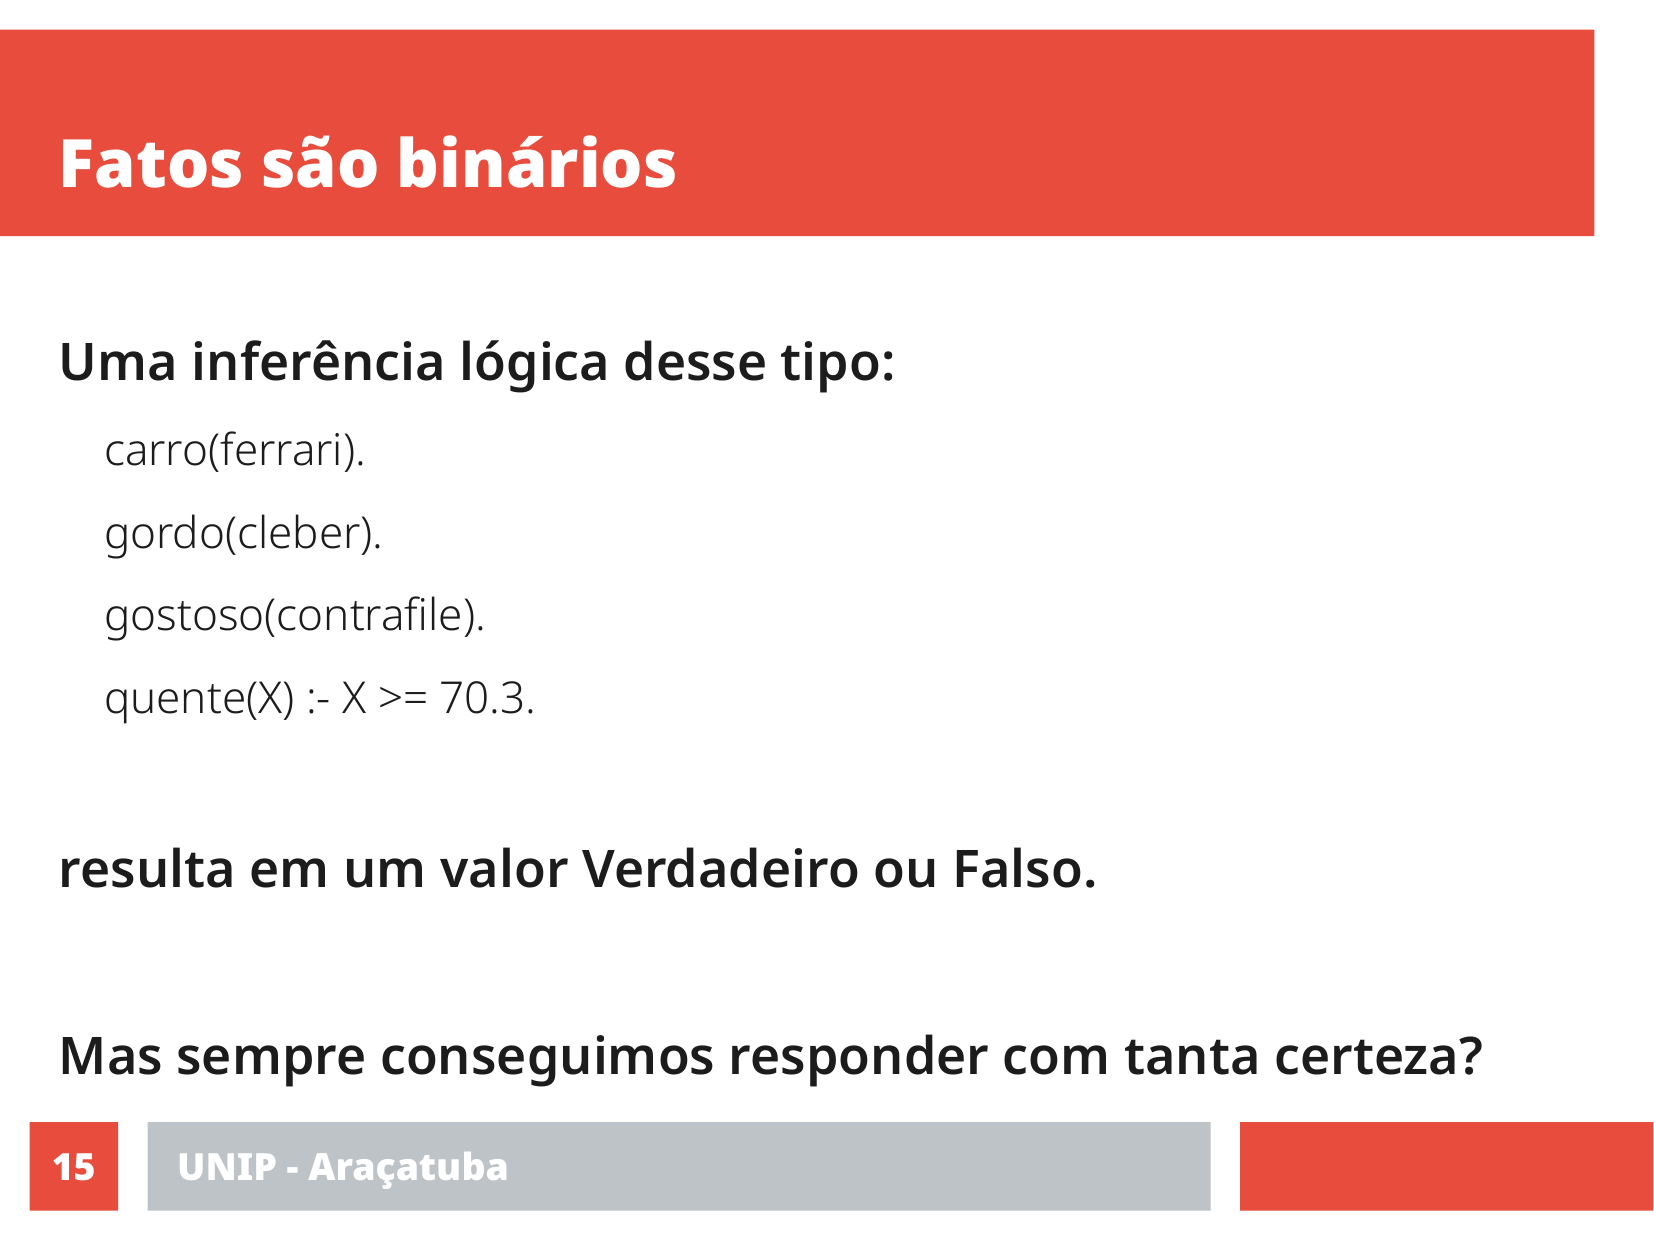

# Fatos são binários
Uma inferência lógica desse tipo:
carro(ferrari).
gordo(cleber).
gostoso(contrafile).
quente(X) :- X >= 70.3.
resulta em um valor Verdadeiro ou Falso.
Mas sempre conseguimos responder com tanta certeza?
15
UNIP - Araçatuba